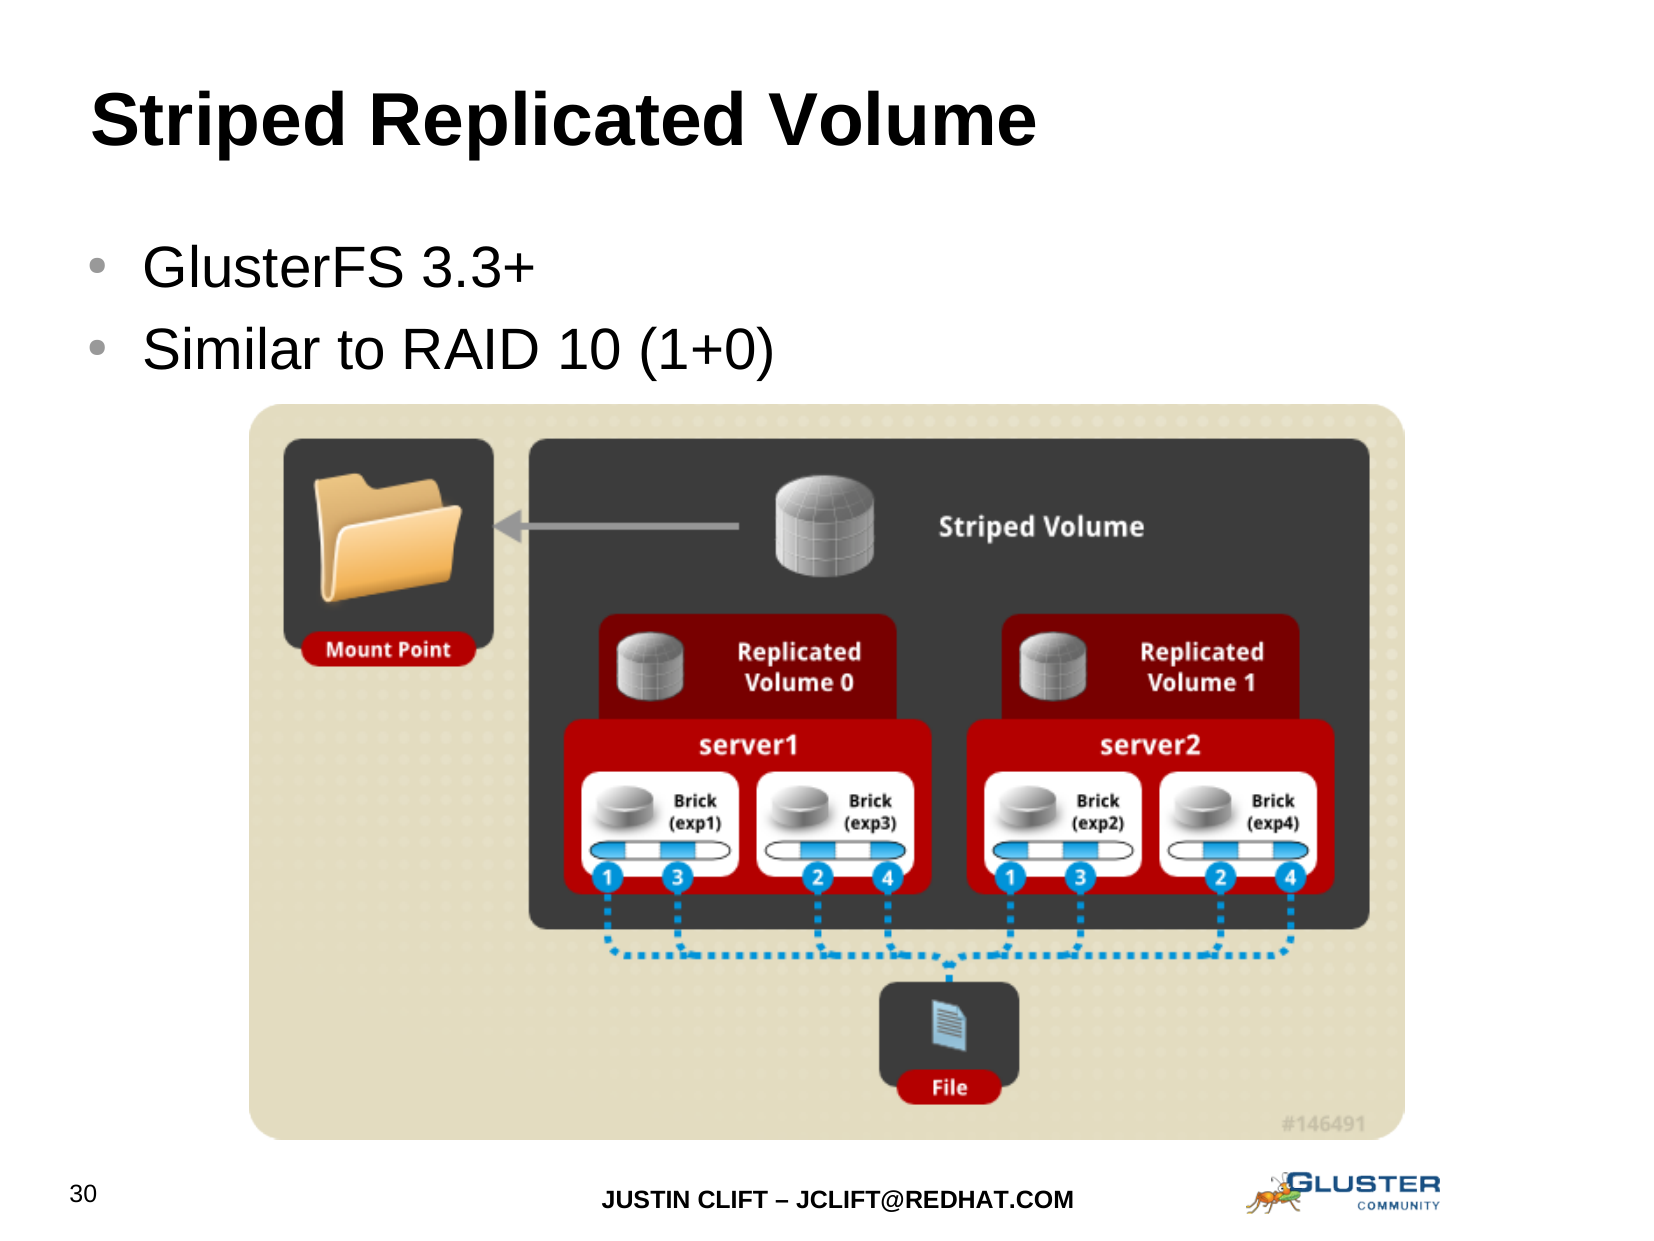

# Striped Replicated Volume
GlusterFS 3.3+
Similar to RAID 10 (1+0)